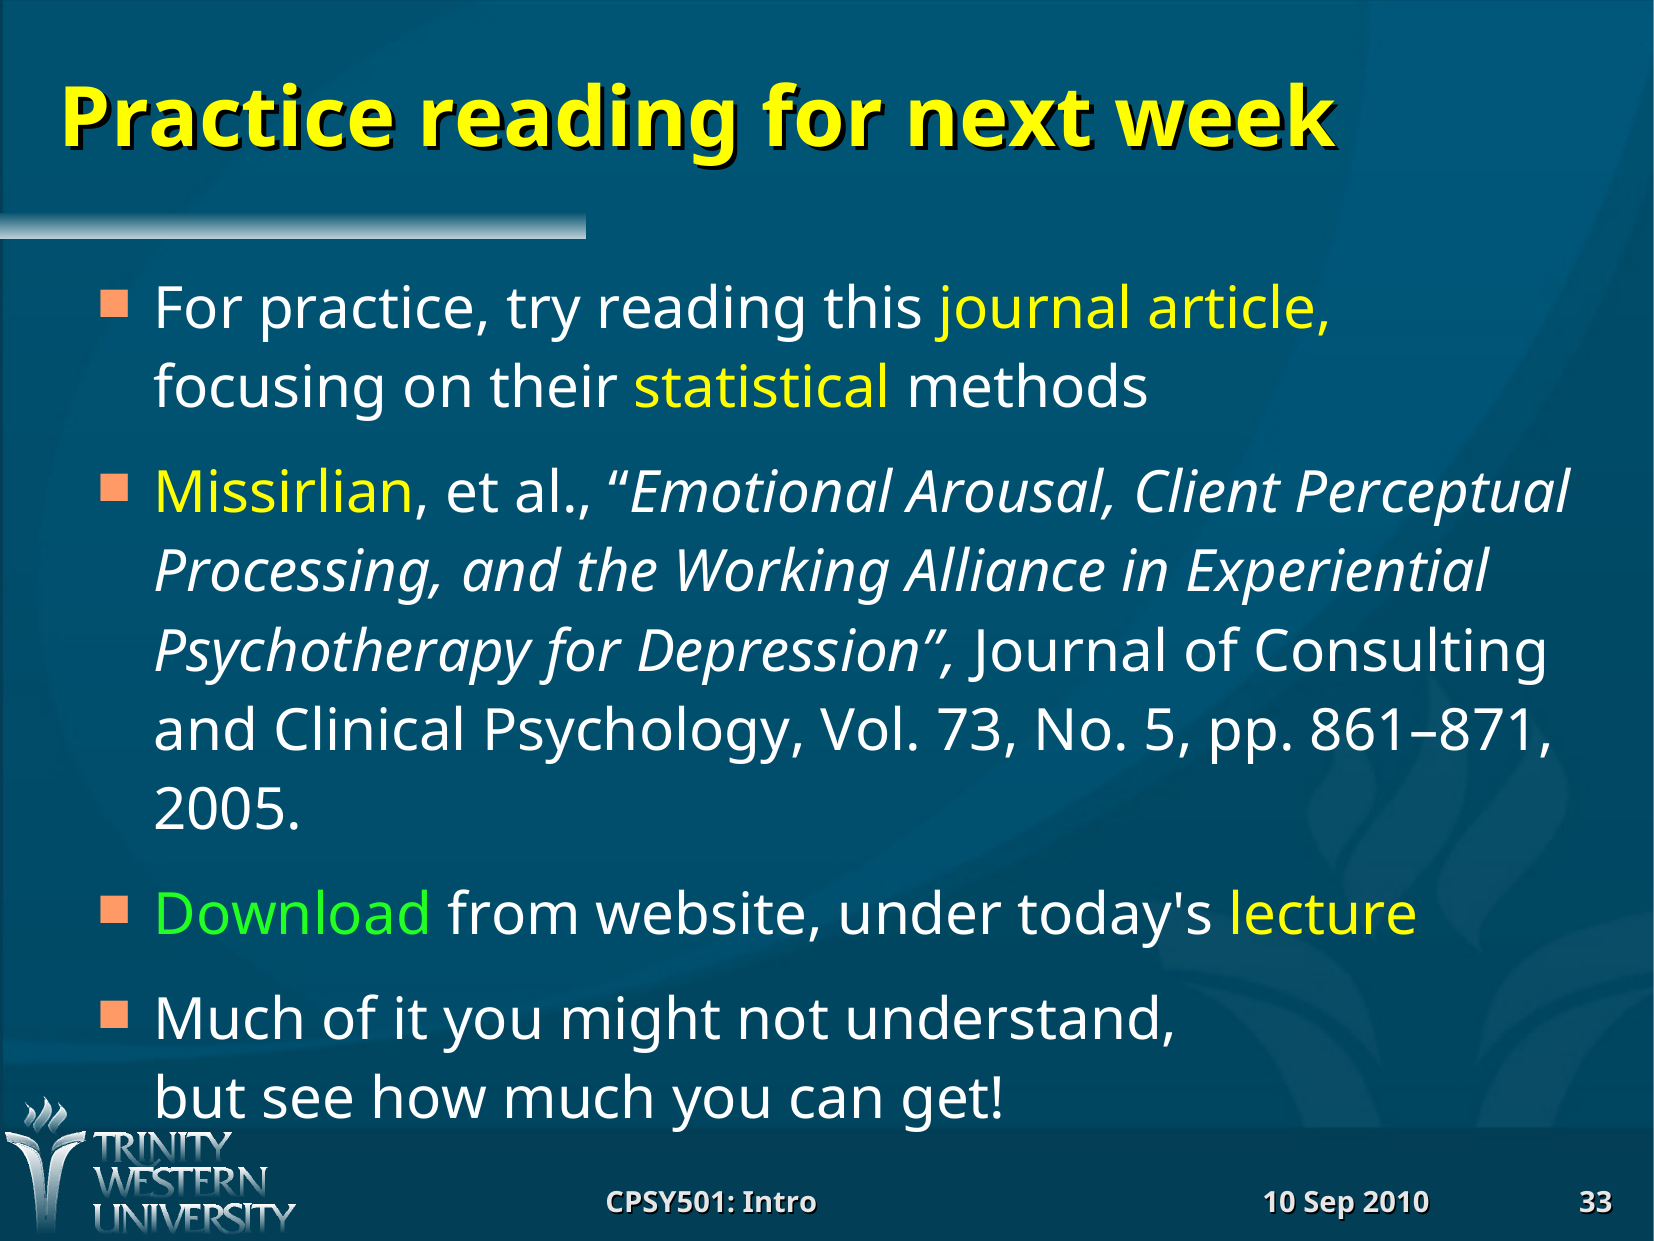

# Practice reading for next week
For practice, try reading this journal article, focusing on their statistical methods
Missirlian, et al., “Emotional Arousal, Client Perceptual Processing, and the Working Alliance in Experiential Psychotherapy for Depression”, Journal of Consulting and Clinical Psychology, Vol. 73, No. 5, pp. 861–871, 2005.
Download from website, under today's lecture
Much of it you might not understand,
but see how much you can get!
CPSY501: Intro
10 Sep 2010
33